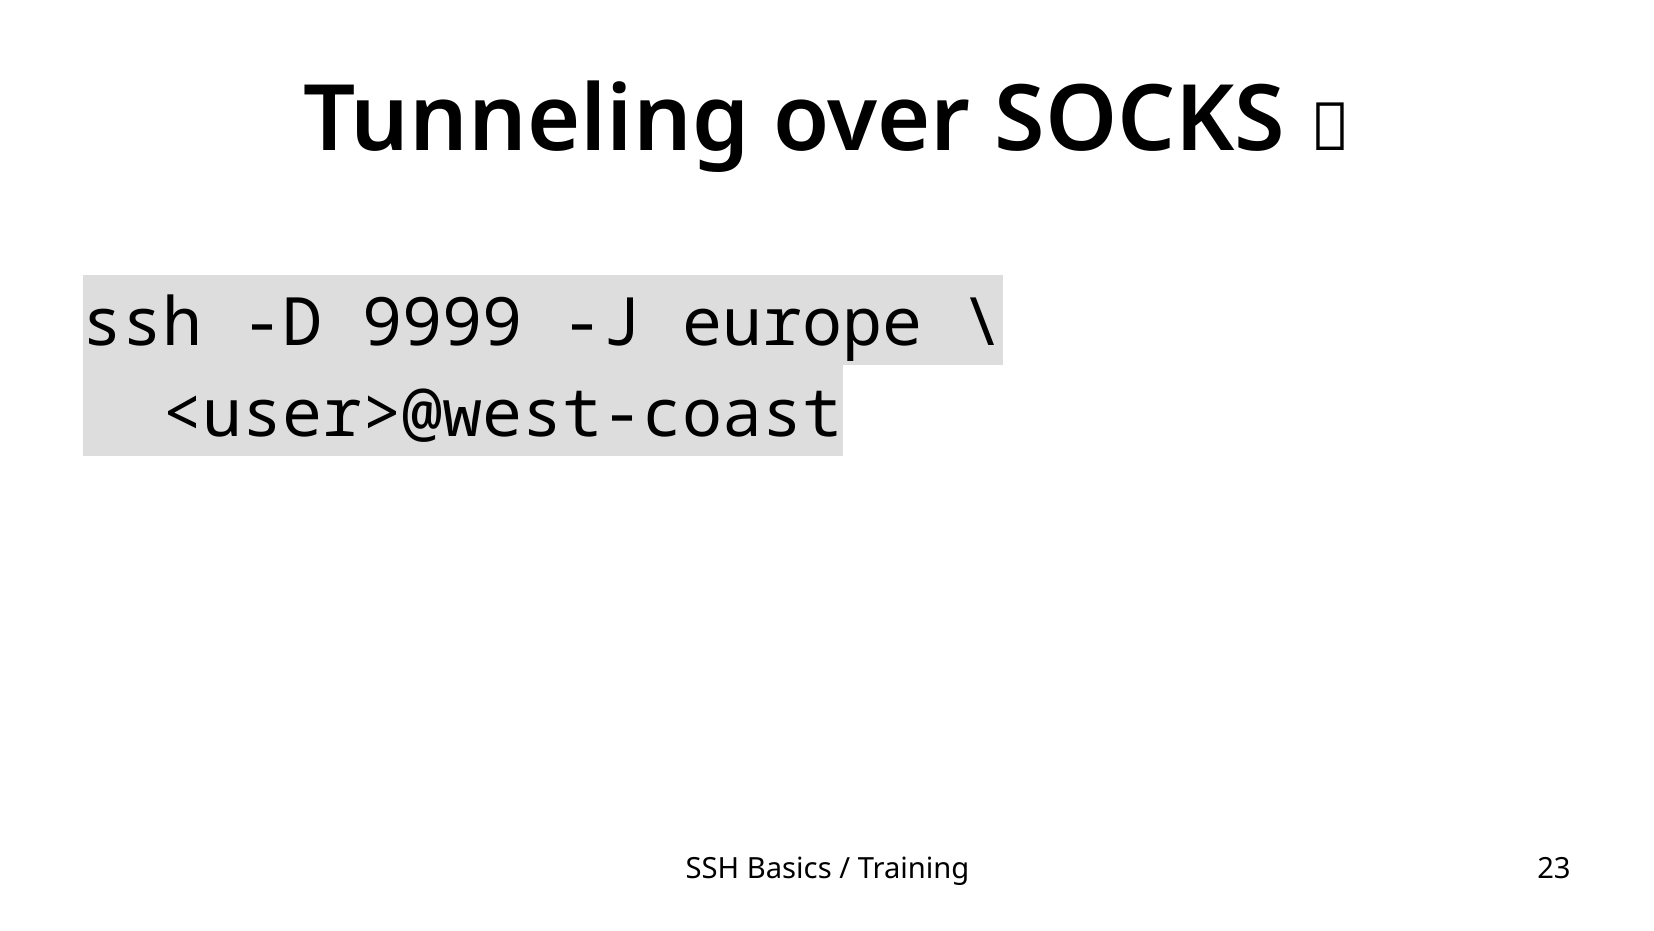

# Tunneling over SOCKS 🧦
ssh -D 9999 -J europe \
 <user>@west-coast
SSH Basics / Training
23